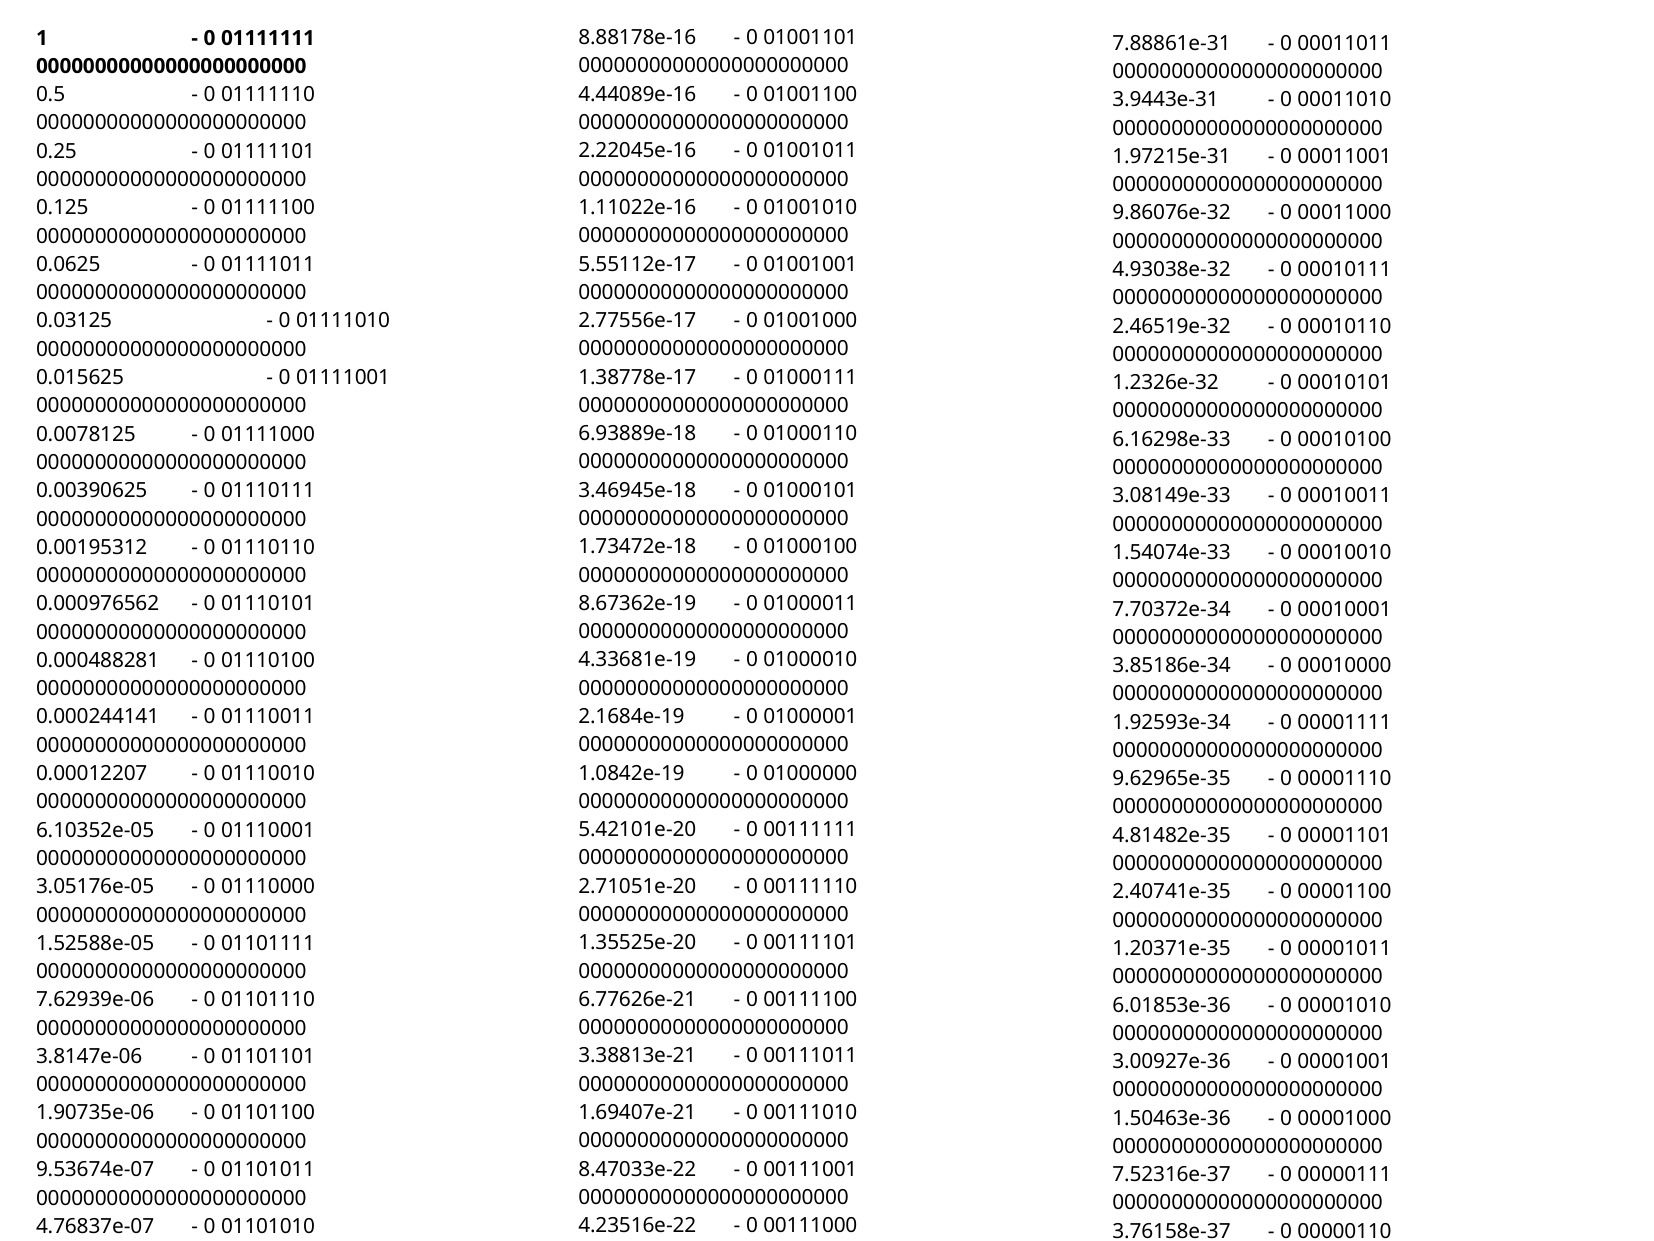

8.88178e-16	 - 0 01001101 00000000000000000000000
4.44089e-16	 - 0 01001100 00000000000000000000000
2.22045e-16	 - 0 01001011 00000000000000000000000
1.11022e-16	 - 0 01001010 00000000000000000000000
5.55112e-17	 - 0 01001001 00000000000000000000000
2.77556e-17	 - 0 01001000 00000000000000000000000
1.38778e-17	 - 0 01000111 00000000000000000000000
6.93889e-18	 - 0 01000110 00000000000000000000000
3.46945e-18	 - 0 01000101 00000000000000000000000
1.73472e-18	 - 0 01000100 00000000000000000000000
8.67362e-19	 - 0 01000011 00000000000000000000000
4.33681e-19	 - 0 01000010 00000000000000000000000
2.1684e-19	 - 0 01000001 00000000000000000000000
1.0842e-19	 - 0 01000000 00000000000000000000000
5.42101e-20	 - 0 00111111 00000000000000000000000
2.71051e-20	 - 0 00111110 00000000000000000000000
1.35525e-20	 - 0 00111101 00000000000000000000000
6.77626e-21	 - 0 00111100 00000000000000000000000
3.38813e-21	 - 0 00111011 00000000000000000000000
1.69407e-21	 - 0 00111010 00000000000000000000000
8.47033e-22	 - 0 00111001 00000000000000000000000
4.23516e-22	 - 0 00111000 00000000000000000000000
2.11758e-22	 - 0 00110111 00000000000000000000000
1.05879e-22	 - 0 00110110 00000000000000000000000
5.29396e-23	 - 0 00110101 00000000000000000000000
2.64698e-23	 - 0 00110100 00000000000000000000000
1.32349e-23	 - 0 00110011 00000000000000000000000
6.61744e-24	 - 0 00110010 00000000000000000000000
3.30872e-24	 - 0 00110001 00000000000000000000000
1.65436e-24	 - 0 00110000 00000000000000000000000
8.27181e-25	 - 0 00101111 00000000000000000000000
4.1359e-25	 - 0 00101110 00000000000000000000000
2.06795e-25	 - 0 00101101 00000000000000000000000
1.03398e-25	 - 0 00101100 00000000000000000000000
5.16988e-26	 - 0 00101011 00000000000000000000000
2.58494e-26	 - 0 00101010 00000000000000000000000
1.29247e-26	 - 0 00101001 00000000000000000000000
6.46235e-27	 - 0 00101000 00000000000000000000000
3.23117e-27	 - 0 00100111 00000000000000000000000
1.61559e-27	 - 0 00100110 00000000000000000000000
8.07794e-28	 - 0 00100101 00000000000000000000000
4.03897e-28	 - 0 00100100 00000000000000000000000
2.01948e-28	 - 0 00100011 00000000000000000000000
1.00974e-28	 - 0 00100010 00000000000000000000000
5.04871e-29	 - 0 00100001 00000000000000000000000
2.52435e-29	 - 0 00100000 00000000000000000000000
1.26218e-29	 - 0 00011111 00000000000000000000000
6.31089e-30	 - 0 00011110 00000000000000000000000
3.15544e-30	 - 0 00011101 00000000000000000000000
1.57772e-30	 - 0 00011100 00000000000000000000000
1		 - 0 01111111 00000000000000000000000
0.5		 - 0 01111110 00000000000000000000000
0.25		 - 0 01111101 00000000000000000000000
0.125		 - 0 01111100 00000000000000000000000
0.0625		 - 0 01111011 00000000000000000000000
0.03125		 - 0 01111010 00000000000000000000000
0.015625		 - 0 01111001 00000000000000000000000
0.0078125	 - 0 01111000 00000000000000000000000
0.00390625	 - 0 01110111 00000000000000000000000
0.00195312	 - 0 01110110 00000000000000000000000
0.000976562	 - 0 01110101 00000000000000000000000
0.000488281	 - 0 01110100 00000000000000000000000
0.000244141	 - 0 01110011 00000000000000000000000
0.00012207	 - 0 01110010 00000000000000000000000
6.10352e-05	 - 0 01110001 00000000000000000000000
3.05176e-05	 - 0 01110000 00000000000000000000000
1.52588e-05	 - 0 01101111 00000000000000000000000
7.62939e-06	 - 0 01101110 00000000000000000000000
3.8147e-06	 - 0 01101101 00000000000000000000000
1.90735e-06	 - 0 01101100 00000000000000000000000
9.53674e-07	 - 0 01101011 00000000000000000000000
4.76837e-07	 - 0 01101010 00000000000000000000000
2.38419e-07	 - 0 01101001 00000000000000000000000
1.19209e-07	 - 0 01101000 00000000000000000000000
5.96046e-08	 - 0 01100111 00000000000000000000000
2.98023e-08	 - 0 01100110 00000000000000000000000
1.49012e-08	 - 0 01100101 00000000000000000000000
7.45058e-09	 - 0 01100100 00000000000000000000000
3.72529e-09	 - 0 01100011 00000000000000000000000
1.86265e-09	 - 0 01100010 00000000000000000000000
9.31323e-10	 - 0 01100001 00000000000000000000000
4.65661e-10	 - 0 01100000 00000000000000000000000
2.32831e-10	 - 0 01011111 00000000000000000000000
1.16415e-10	 - 0 01011110 00000000000000000000000
5.82077e-11	 - 0 01011101 00000000000000000000000
2.91038e-11	 - 0 01011100 00000000000000000000000
1.45519e-11	 - 0 01011011 00000000000000000000000
7.27596e-12	 - 0 01011010 00000000000000000000000
3.63798e-12	 - 0 01011001 00000000000000000000000
1.81899e-12	 - 0 01011000 00000000000000000000000
9.09495e-13	 - 0 01010111 00000000000000000000000
4.54747e-13	 - 0 01010110 00000000000000000000000
2.27374e-13	 - 0 01010101 00000000000000000000000
1.13687e-13	 - 0 01010100 00000000000000000000000
5.68434e-14	 - 0 01010011 00000000000000000000000
2.84217e-14	 - 0 01010010 00000000000000000000000
1.42109e-14	 - 0 01010001 00000000000000000000000
7.10543e-15	 - 0 01010000 00000000000000000000000
3.55271e-15	 - 0 01001111 00000000000000000000000
1.77636e-15	 - 0 01001110 00000000000000000000000
7.88861e-31	 - 0 00011011 00000000000000000000000
3.9443e-31	 - 0 00011010 00000000000000000000000
1.97215e-31	 - 0 00011001 00000000000000000000000
9.86076e-32	 - 0 00011000 00000000000000000000000
4.93038e-32	 - 0 00010111 00000000000000000000000
2.46519e-32	 - 0 00010110 00000000000000000000000
1.2326e-32	 - 0 00010101 00000000000000000000000
6.16298e-33	 - 0 00010100 00000000000000000000000
3.08149e-33	 - 0 00010011 00000000000000000000000
1.54074e-33	 - 0 00010010 00000000000000000000000
7.70372e-34	 - 0 00010001 00000000000000000000000
3.85186e-34	 - 0 00010000 00000000000000000000000
1.92593e-34	 - 0 00001111 00000000000000000000000
9.62965e-35	 - 0 00001110 00000000000000000000000
4.81482e-35	 - 0 00001101 00000000000000000000000
2.40741e-35	 - 0 00001100 00000000000000000000000
1.20371e-35	 - 0 00001011 00000000000000000000000
6.01853e-36	 - 0 00001010 00000000000000000000000
3.00927e-36	 - 0 00001001 00000000000000000000000
1.50463e-36	 - 0 00001000 00000000000000000000000
7.52316e-37	 - 0 00000111 00000000000000000000000
3.76158e-37	 - 0 00000110 00000000000000000000000
1.88079e-37	 - 0 00000101 00000000000000000000000
9.40395e-38	 - 0 00000100 00000000000000000000000
4.70198e-38	 - 0 00000011 00000000000000000000000
2.35099e-38	 - 0 00000010 00000000000000000000000
1.17549e-38	 - 0 00000001 00000000000000000000000
5.87747e-39	 - 0 00000000 10000000000000000000000
2.93874e-39	 - 0 00000000 01000000000000000000000
1.46937e-39	 - 0 00000000 00100000000000000000000
7.34684e-40	 - 0 00000000 00010000000000000000000
3.67342e-40	 - 0 00000000 00001000000000000000000
1.83671e-40	 - 0 00000000 00000100000000000000000
9.18355e-41	 - 0 00000000 00000010000000000000000
4.59177e-41	 - 0 00000000 00000001000000000000000
2.29589e-41	 - 0 00000000 00000000100000000000000
1.14794e-41	 - 0 00000000 00000000010000000000000
5.73972e-42	 - 0 00000000 00000000001000000000000
2.86986e-42	 - 0 00000000 00000000000100000000000
1.43493e-42	 - 0 00000000 00000000000010000000000
7.17465e-43	 - 0 00000000 00000000000001000000000
3.58732e-43	 - 0 00000000 00000000000000100000000
1.79366e-43	 - 0 00000000 00000000000000010000000
8.96831e-44	 - 0 00000000 00000000000000001000000
4.48416e-44	 - 0 00000000 00000000000000000100000
2.24208e-44	 - 0 00000000 00000000000000000010000
1.12104e-44	 - 0 00000000 00000000000000000001000
5.60519e-45	 - 0 00000000 00000000000000000000100
2.8026e-45	 - 0 00000000 00000000000000000000010
1.4013e-45	 - 0 00000000 00000000000000000000001